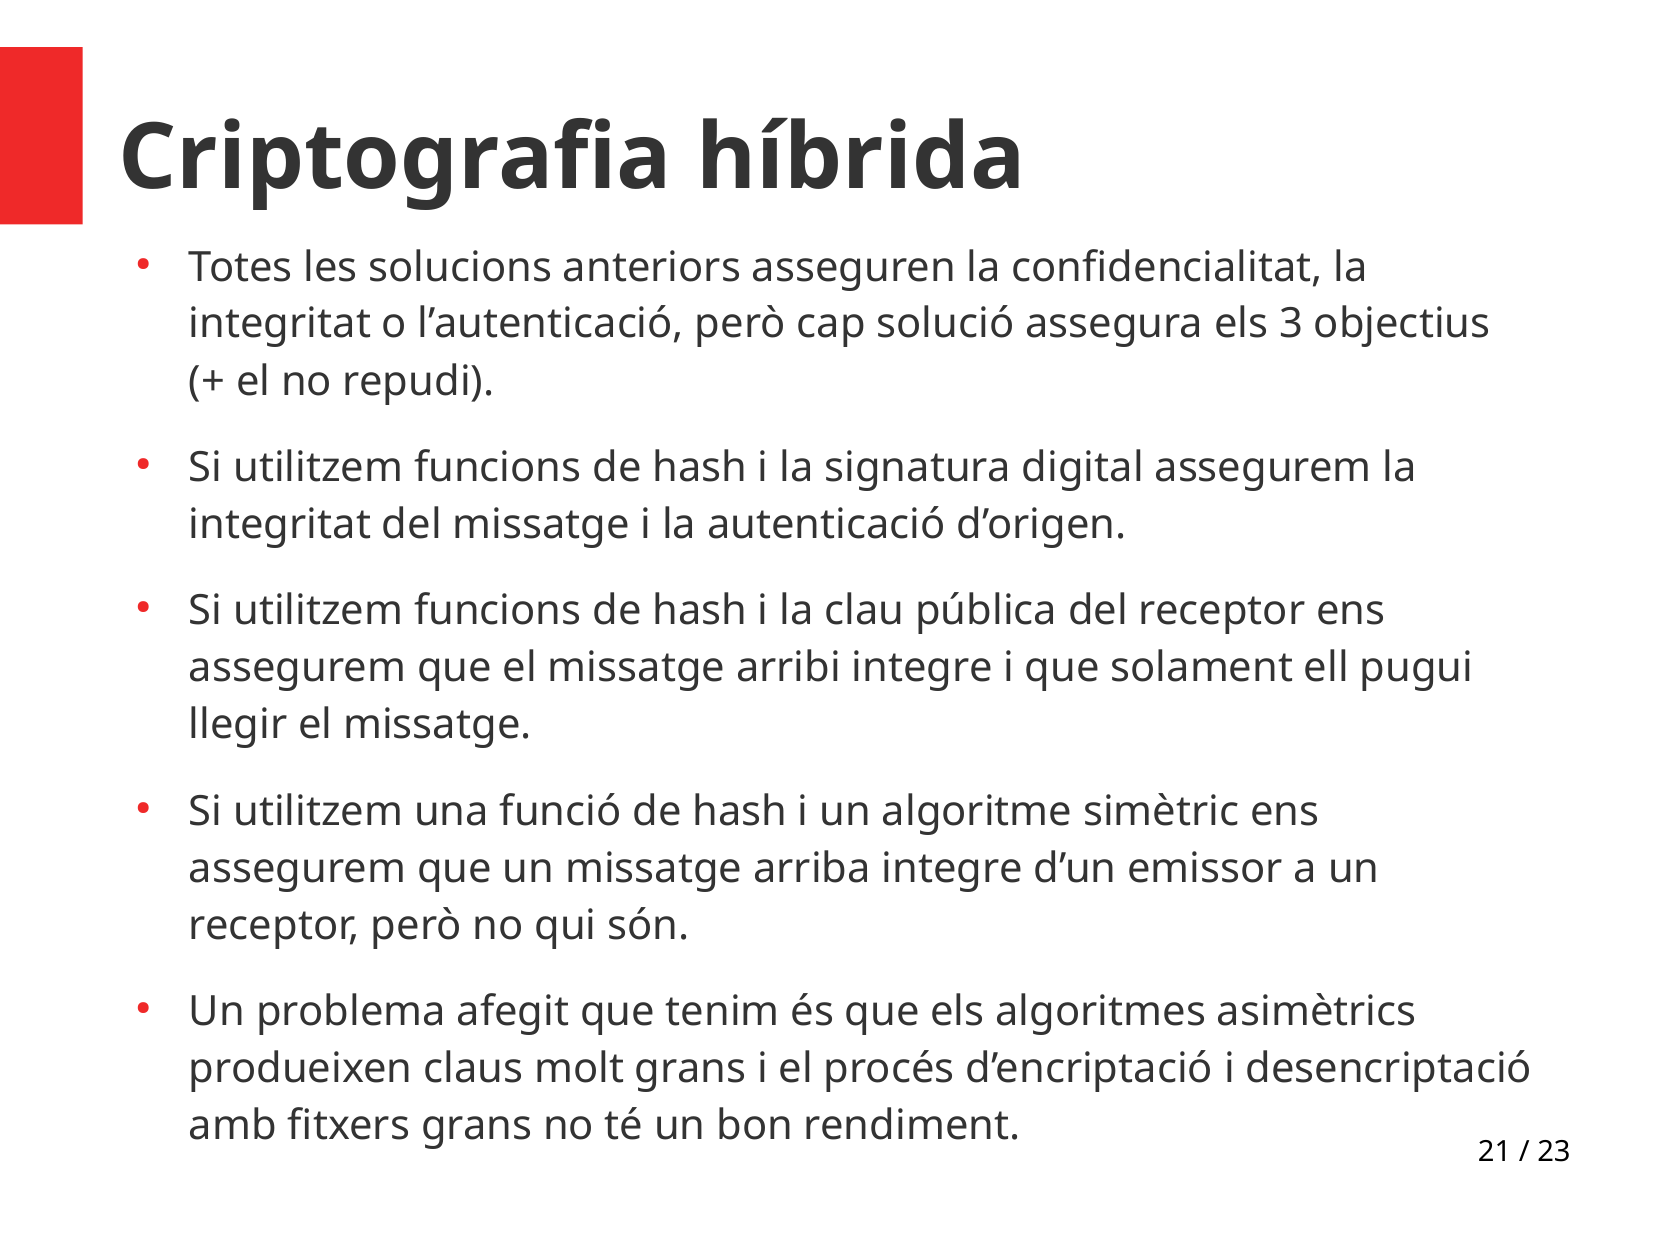

# Criptografia híbrida
Totes les solucions anteriors asseguren la confidencialitat, la integritat o l’autenticació, però cap solució assegura els 3 objectius (+ el no repudi).
Si utilitzem funcions de hash i la signatura digital assegurem la integritat del missatge i la autenticació d’origen.
Si utilitzem funcions de hash i la clau pública del receptor ens assegurem que el missatge arribi integre i que solament ell pugui llegir el missatge.
Si utilitzem una funció de hash i un algoritme simètric ens assegurem que un missatge arriba integre d’un emissor a un receptor, però no qui són.
Un problema afegit que tenim és que els algoritmes asimètrics produeixen claus molt grans i el procés d’encriptació i desencriptació amb fitxers grans no té un bon rendiment.
21